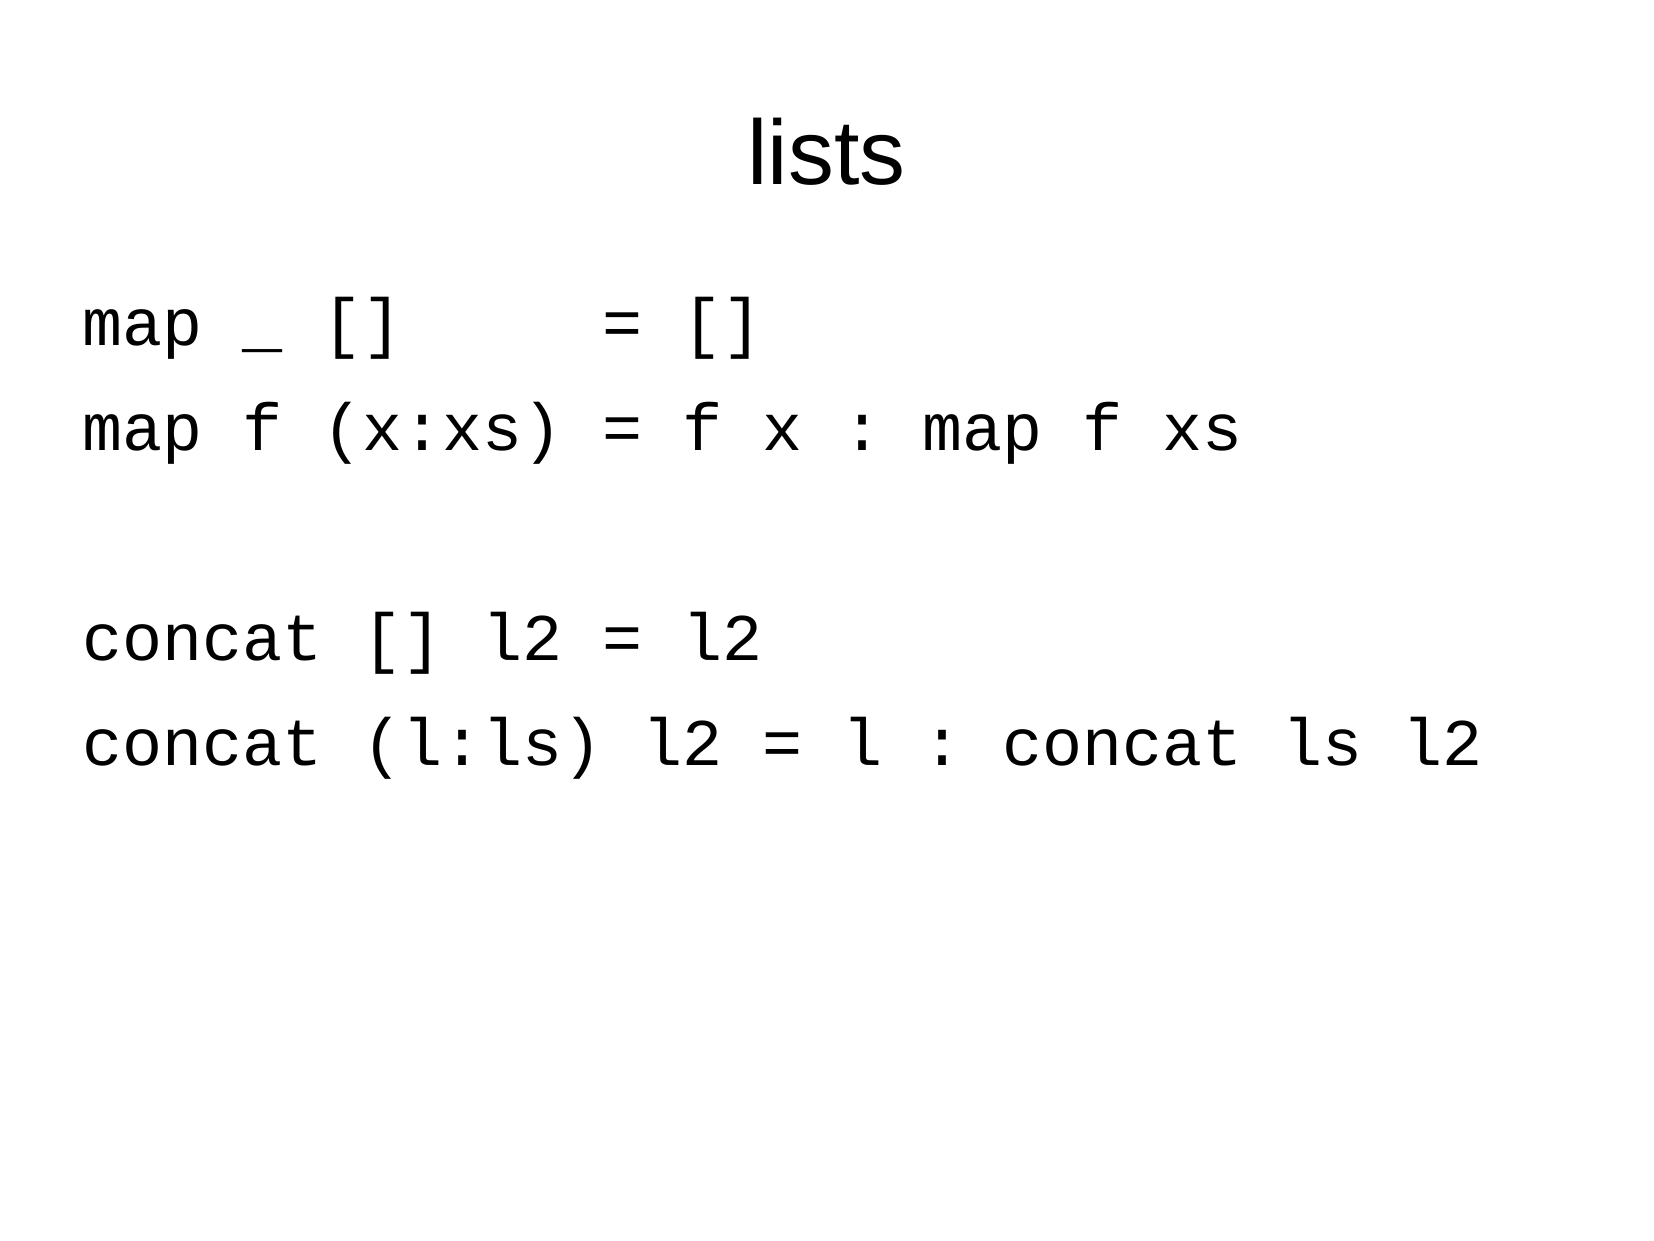

# lists
map _ [] = []
map f (x:xs) = f x : map f xs
concat [] l2 = l2
concat (l:ls) l2 = l : concat ls l2